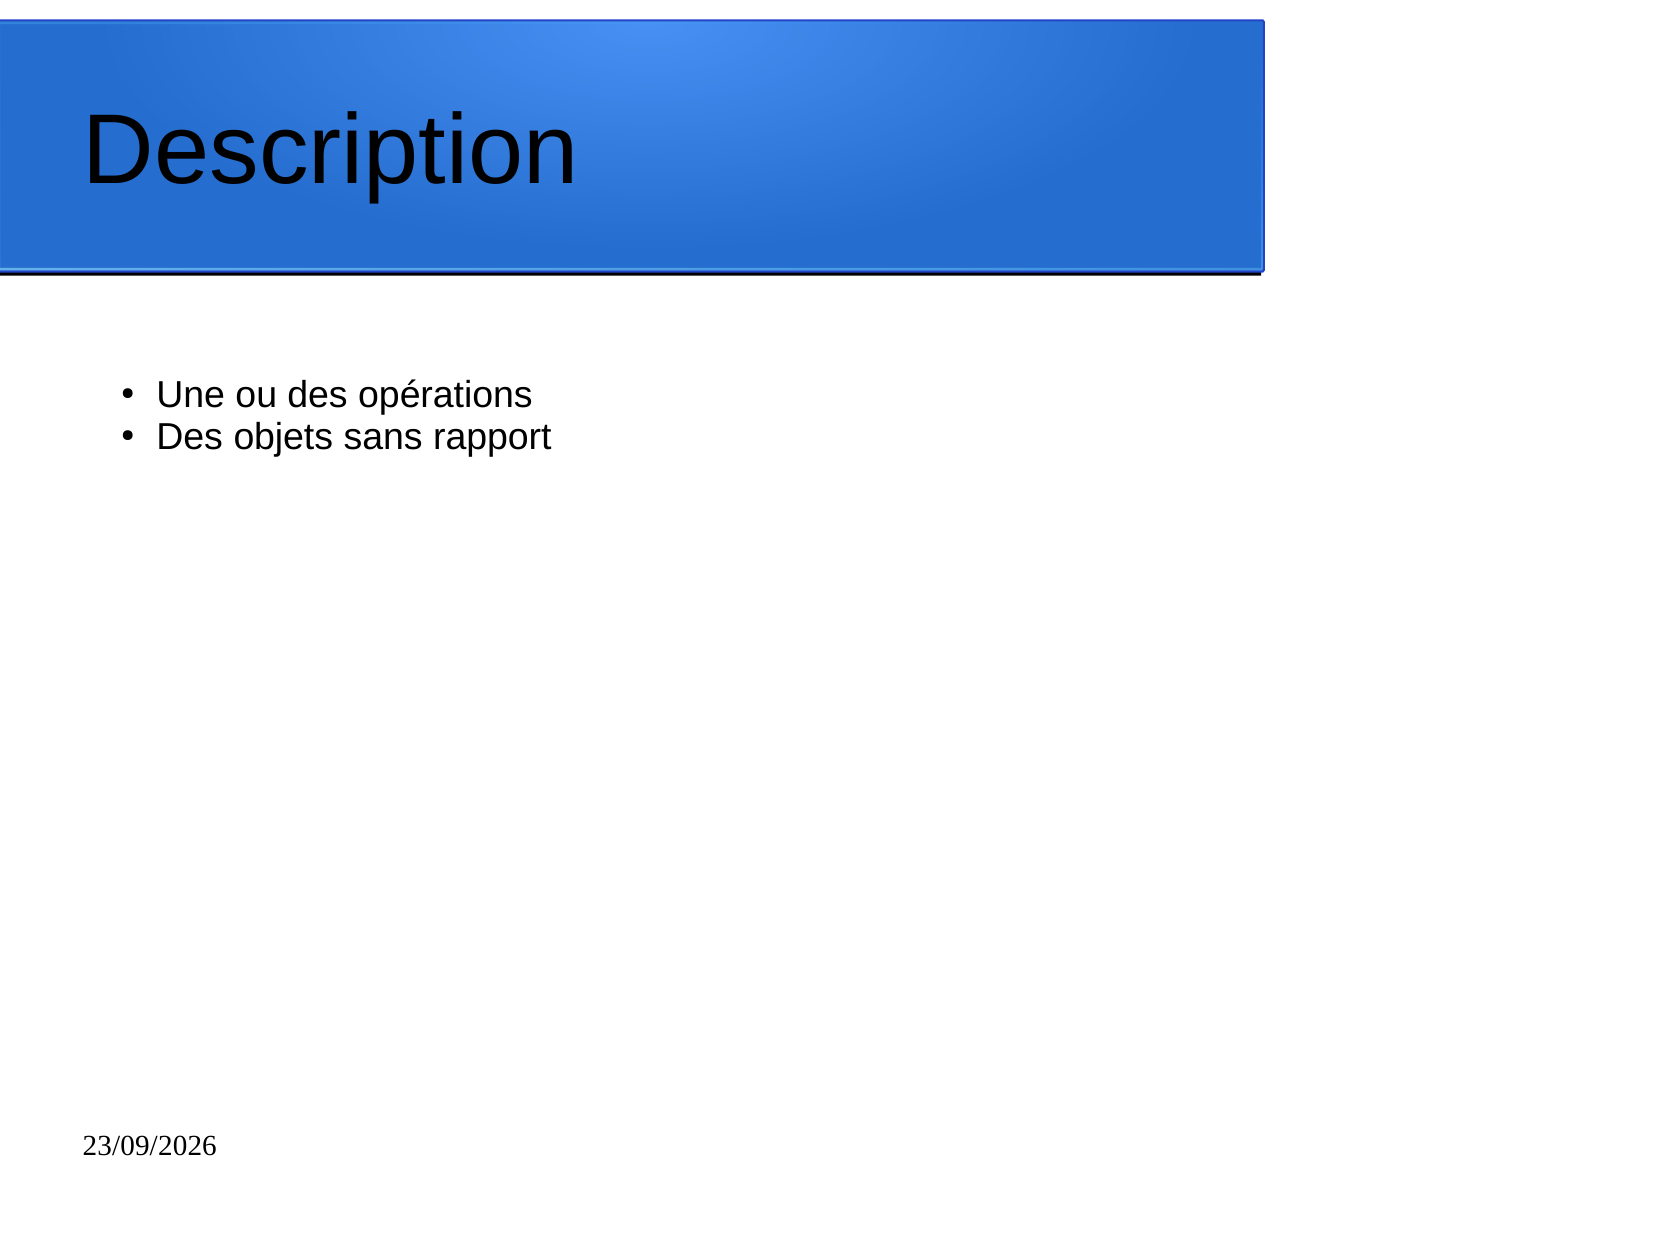

# Description
Une ou des opérations
Des objets sans rapport